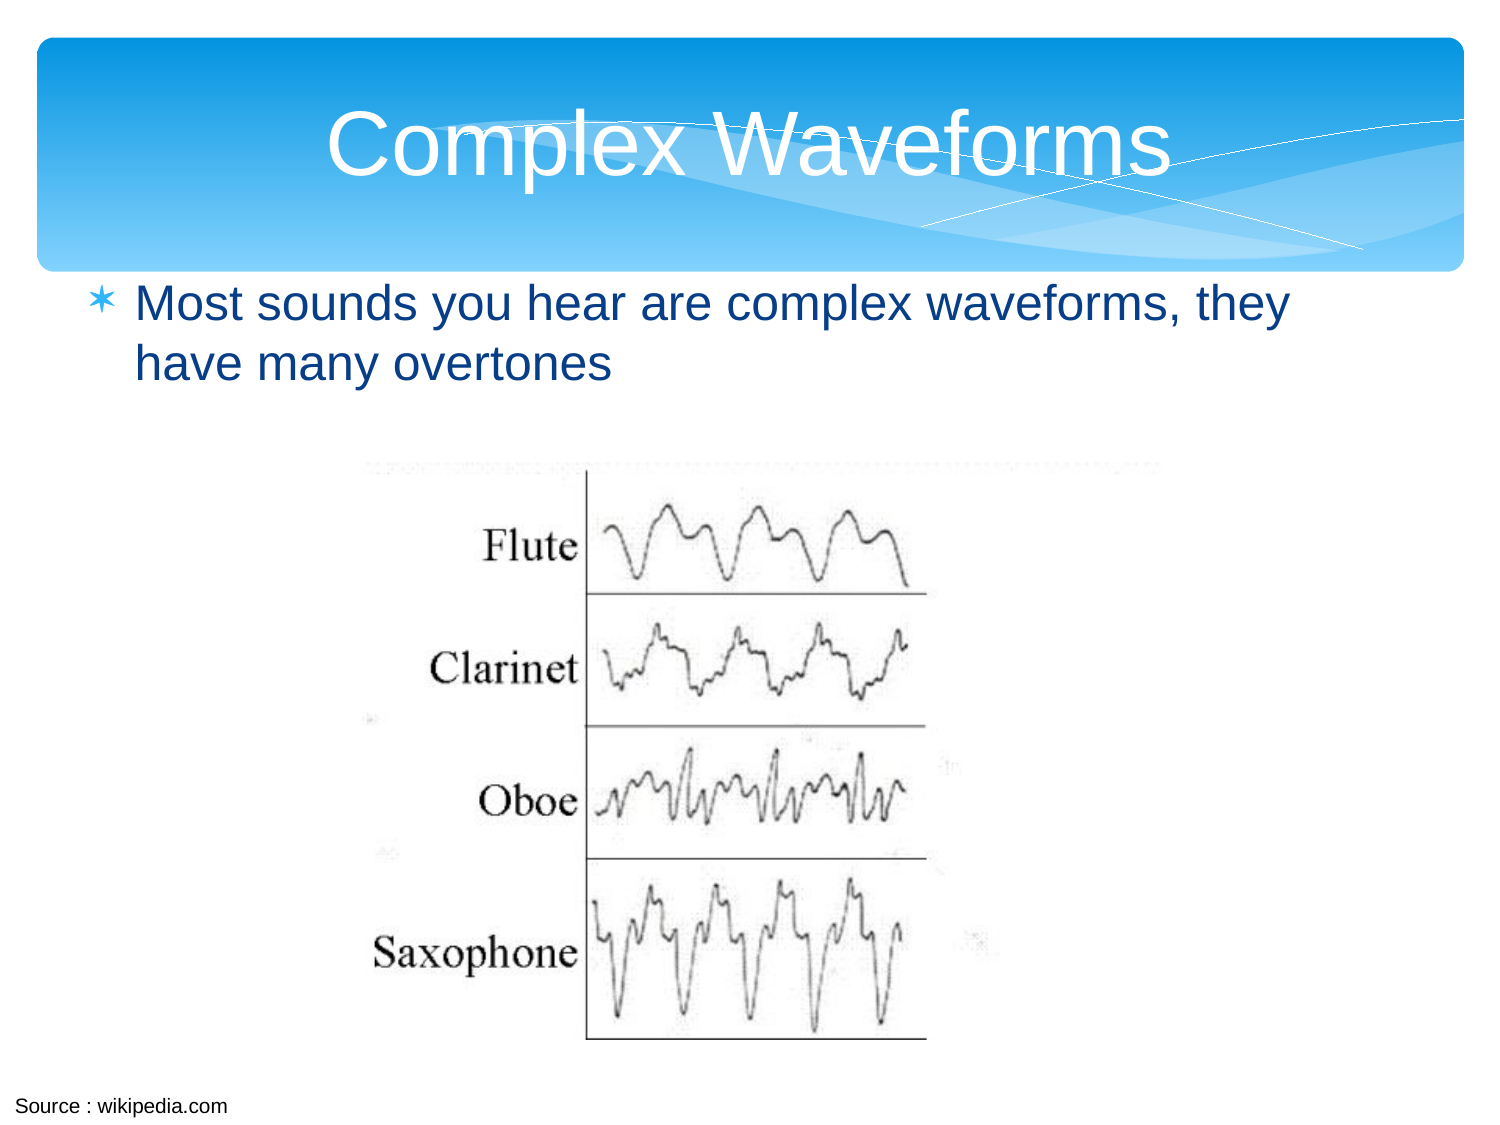

# Complex Waveforms
Most sounds you hear are complex waveforms, they have many overtones
Source : wikipedia.com